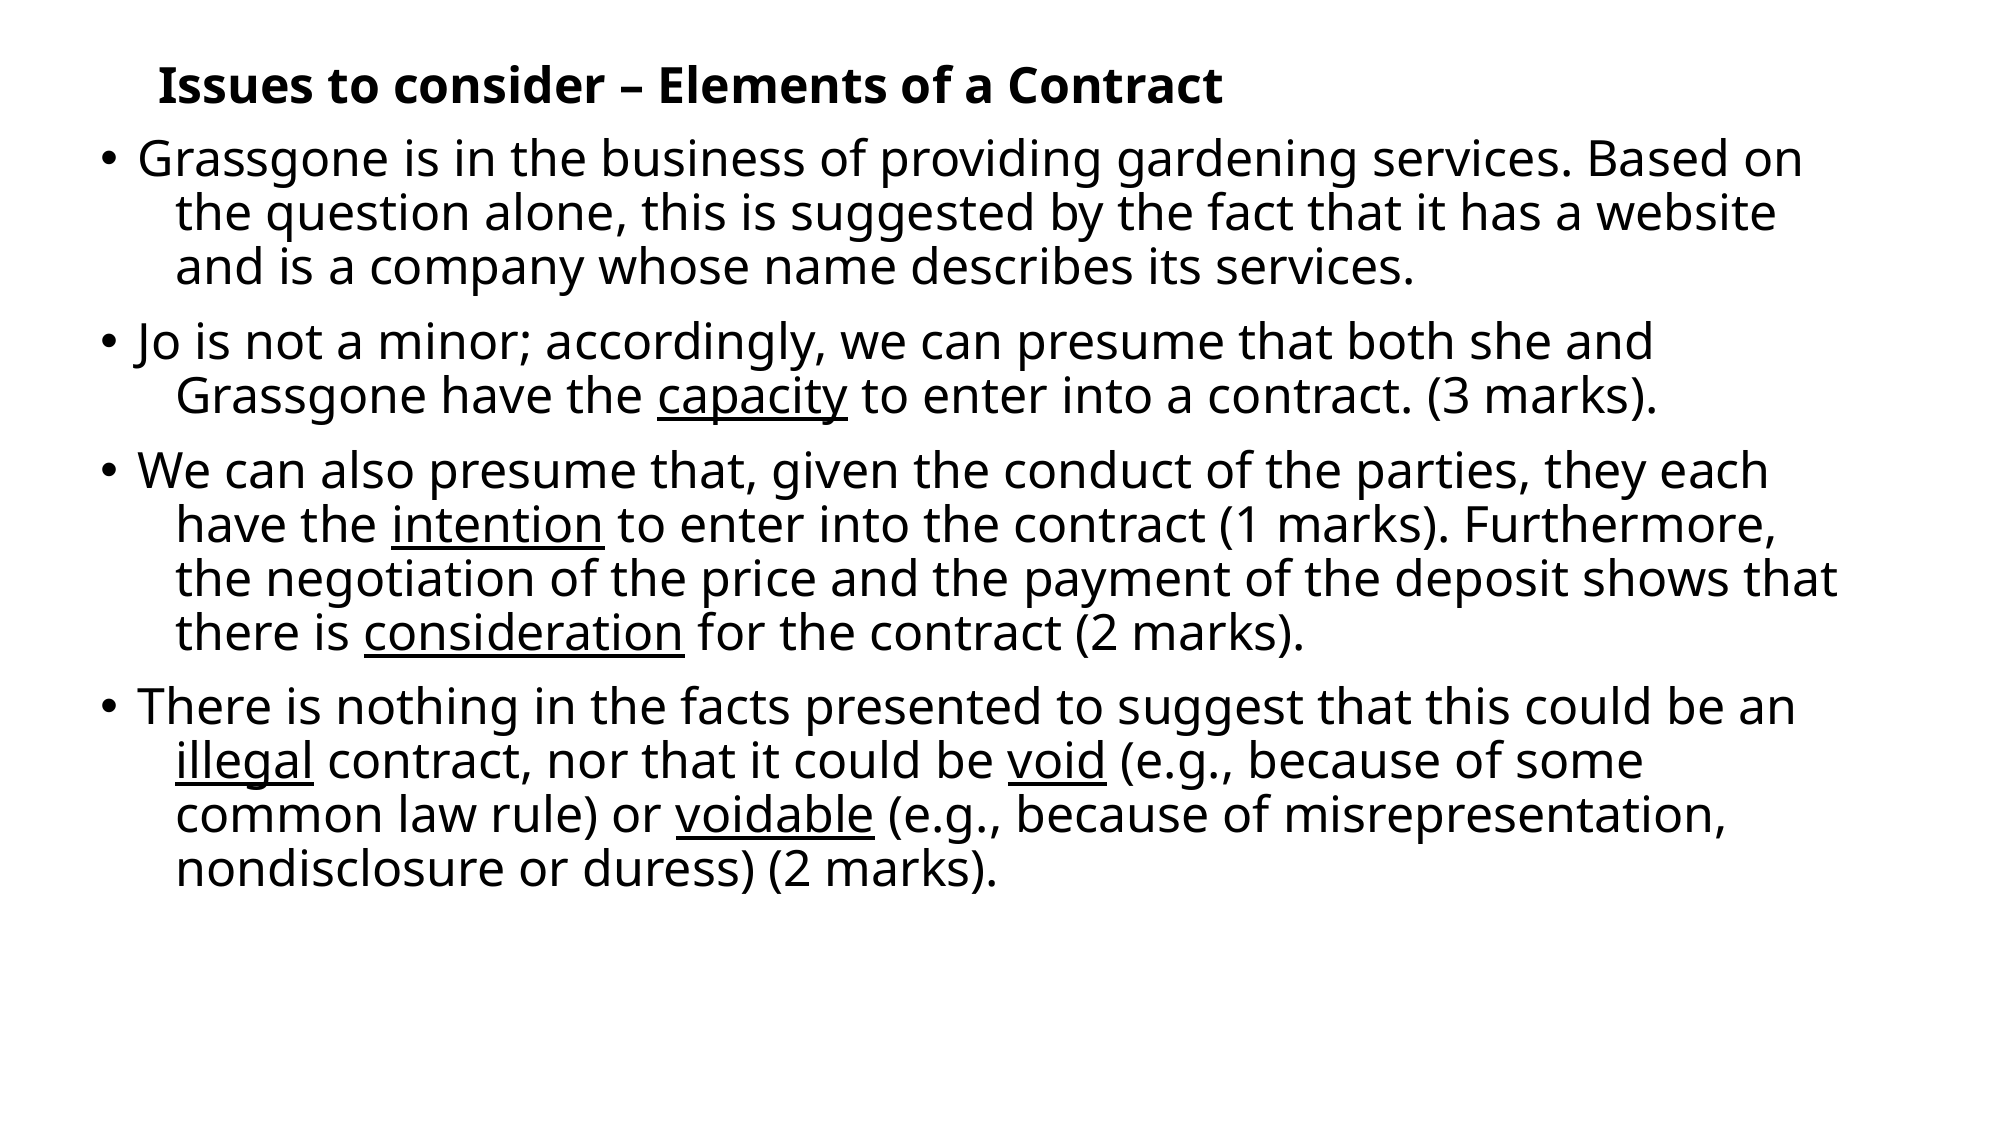

# Issues to consider – Elements of a Contract
Grassgone is in the business of providing gardening services. Based on the question alone, this is suggested by the fact that it has a website and is a company whose name describes its services.
Jo is not a minor; accordingly, we can presume that both she and Grassgone have the capacity to enter into a contract. (3 marks).
We can also presume that, given the conduct of the parties, they each have the intention to enter into the contract (1 marks). Furthermore, the negotiation of the price and the payment of the deposit shows that there is consideration for the contract (2 marks).
There is nothing in the facts presented to suggest that this could be an illegal contract, nor that it could be void (e.g., because of some common law rule) or voidable (e.g., because of misrepresentation, nondisclosure or duress) (2 marks).